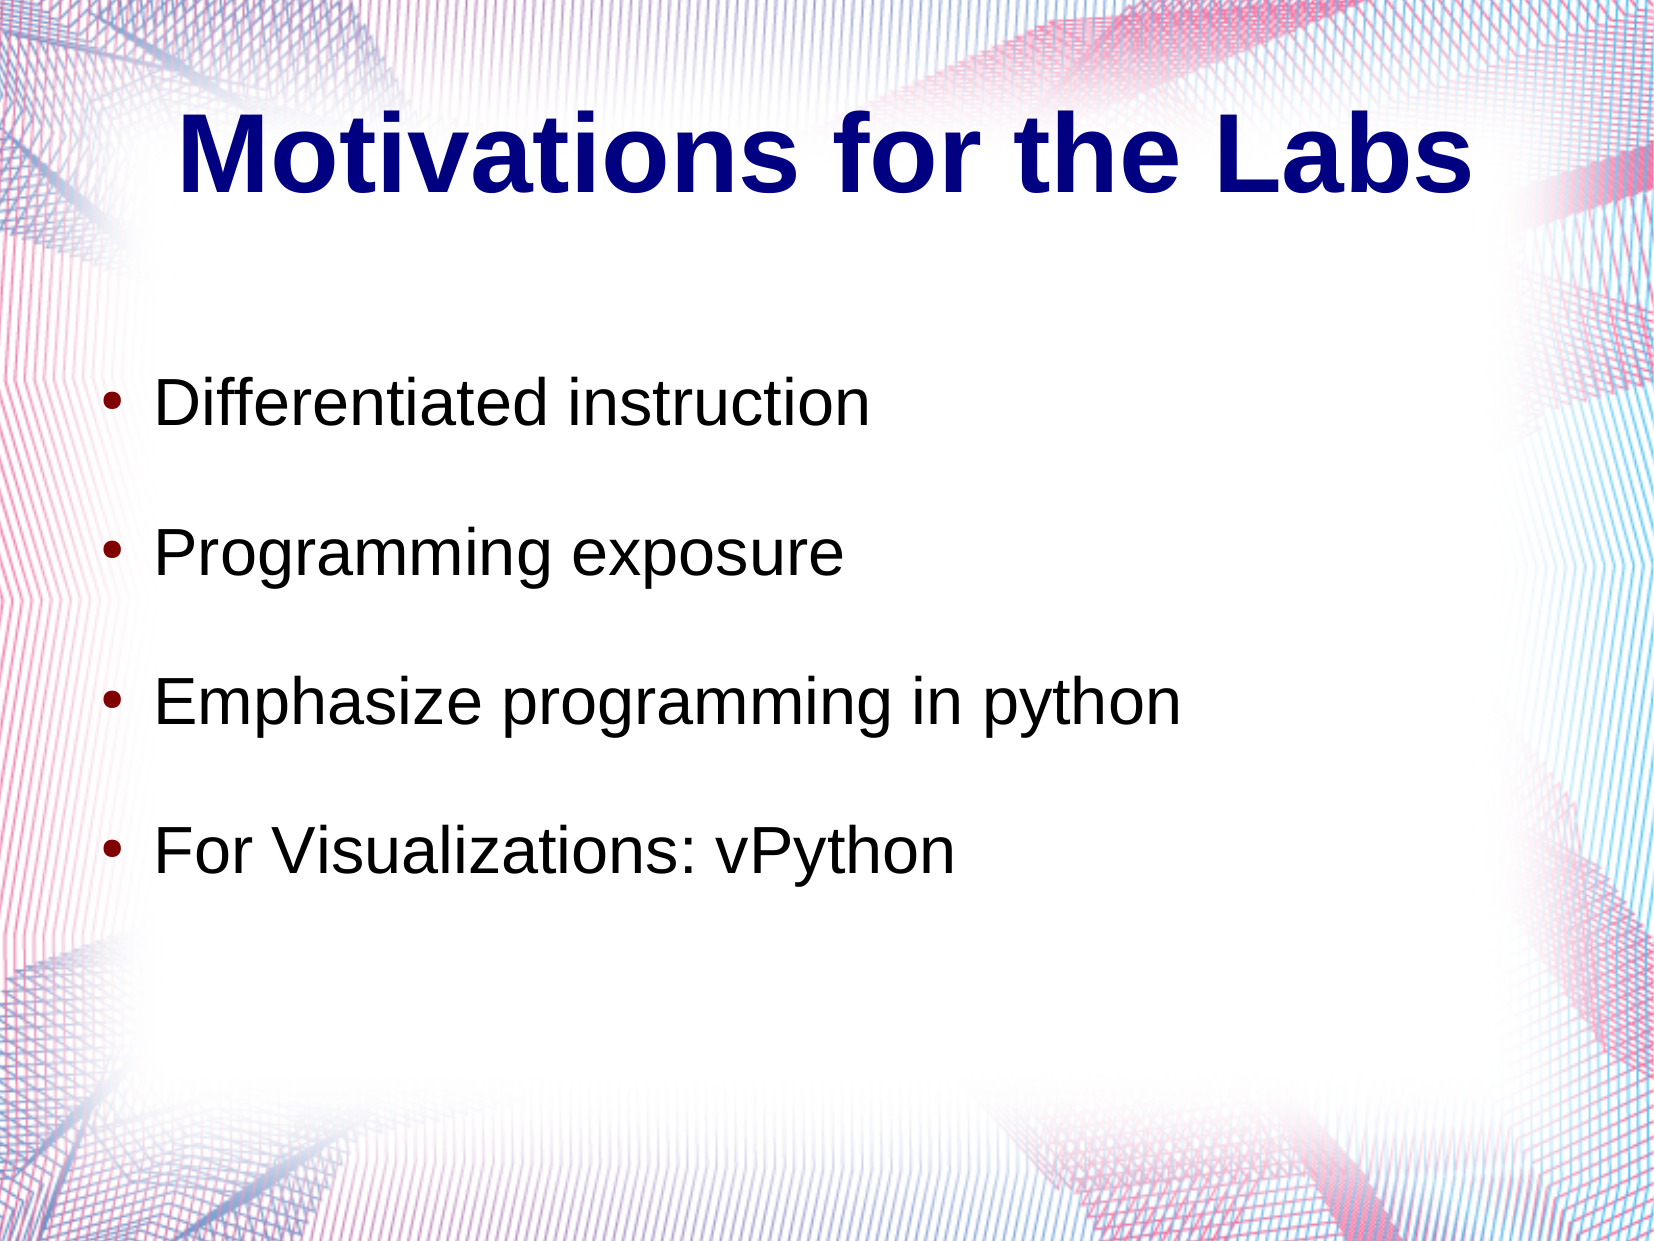

# Motivations for the Labs
Differentiated instruction
Programming exposure
Emphasize programming in python
For Visualizations: vPython